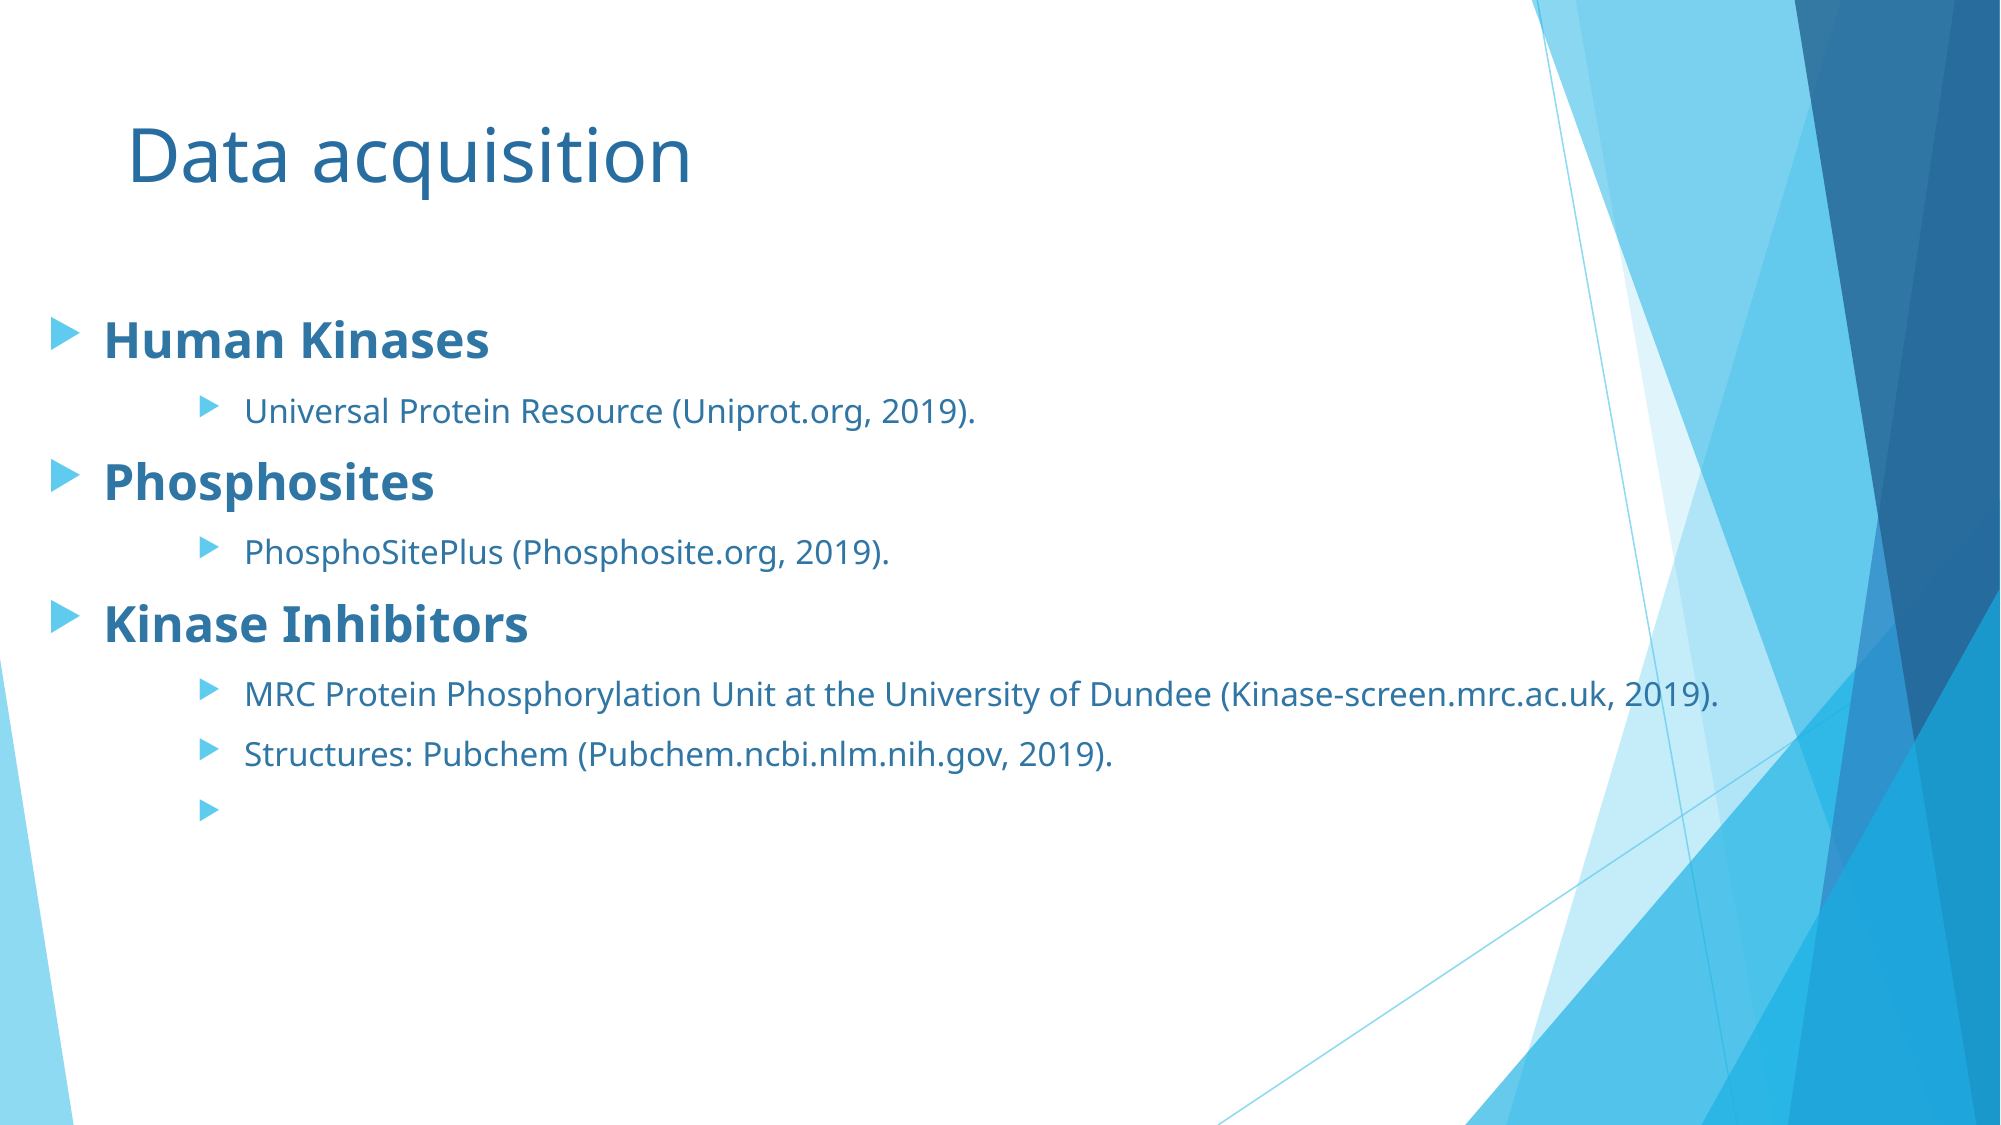

# Data acquisition
Human Kinases
Universal Protein Resource (Uniprot.org, 2019).
Phosphosites
PhosphoSitePlus (Phosphosite.org, 2019).
Kinase Inhibitors
MRC Protein Phosphorylation Unit at the University of Dundee (Kinase-screen.mrc.ac.uk, 2019).
Structures: Pubchem (Pubchem.ncbi.nlm.nih.gov, 2019).